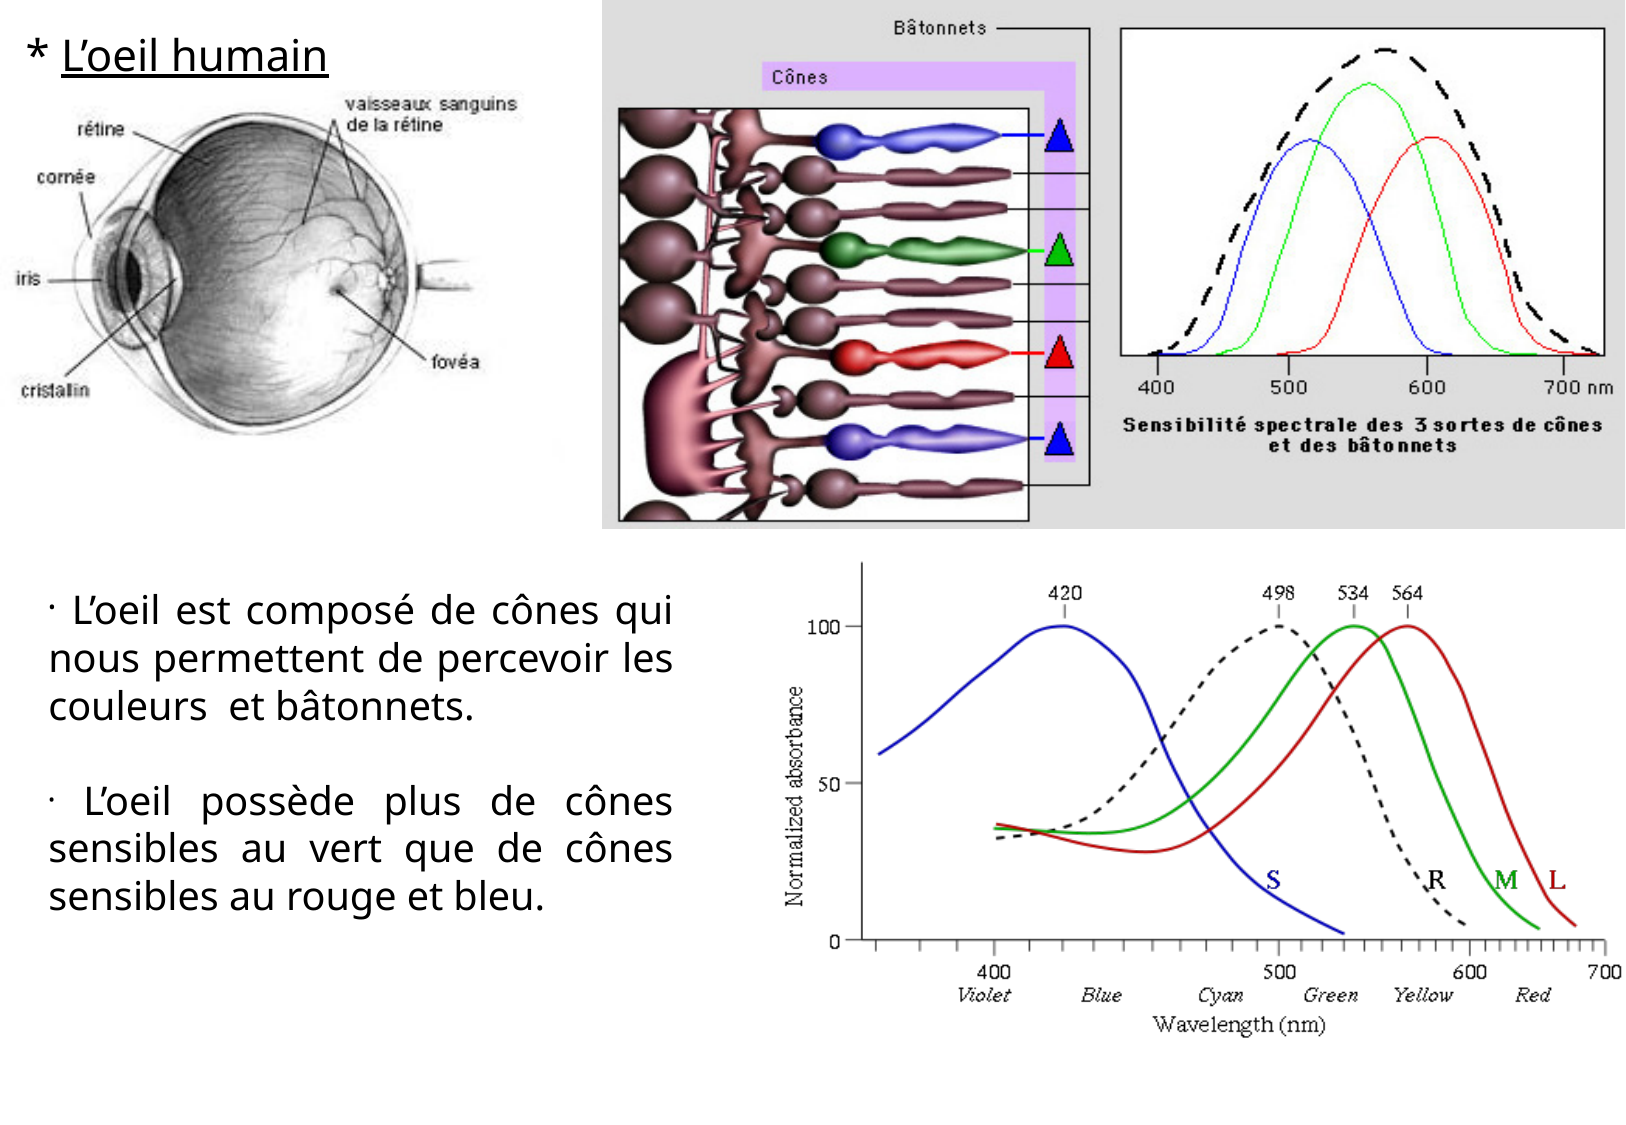

* L’oeil humain
 L’oeil est composé de cônes qui nous permettent de percevoir les couleurs et bâtonnets.
 L’oeil possède plus de cônes sensibles au vert que de cônes sensibles au rouge et bleu.